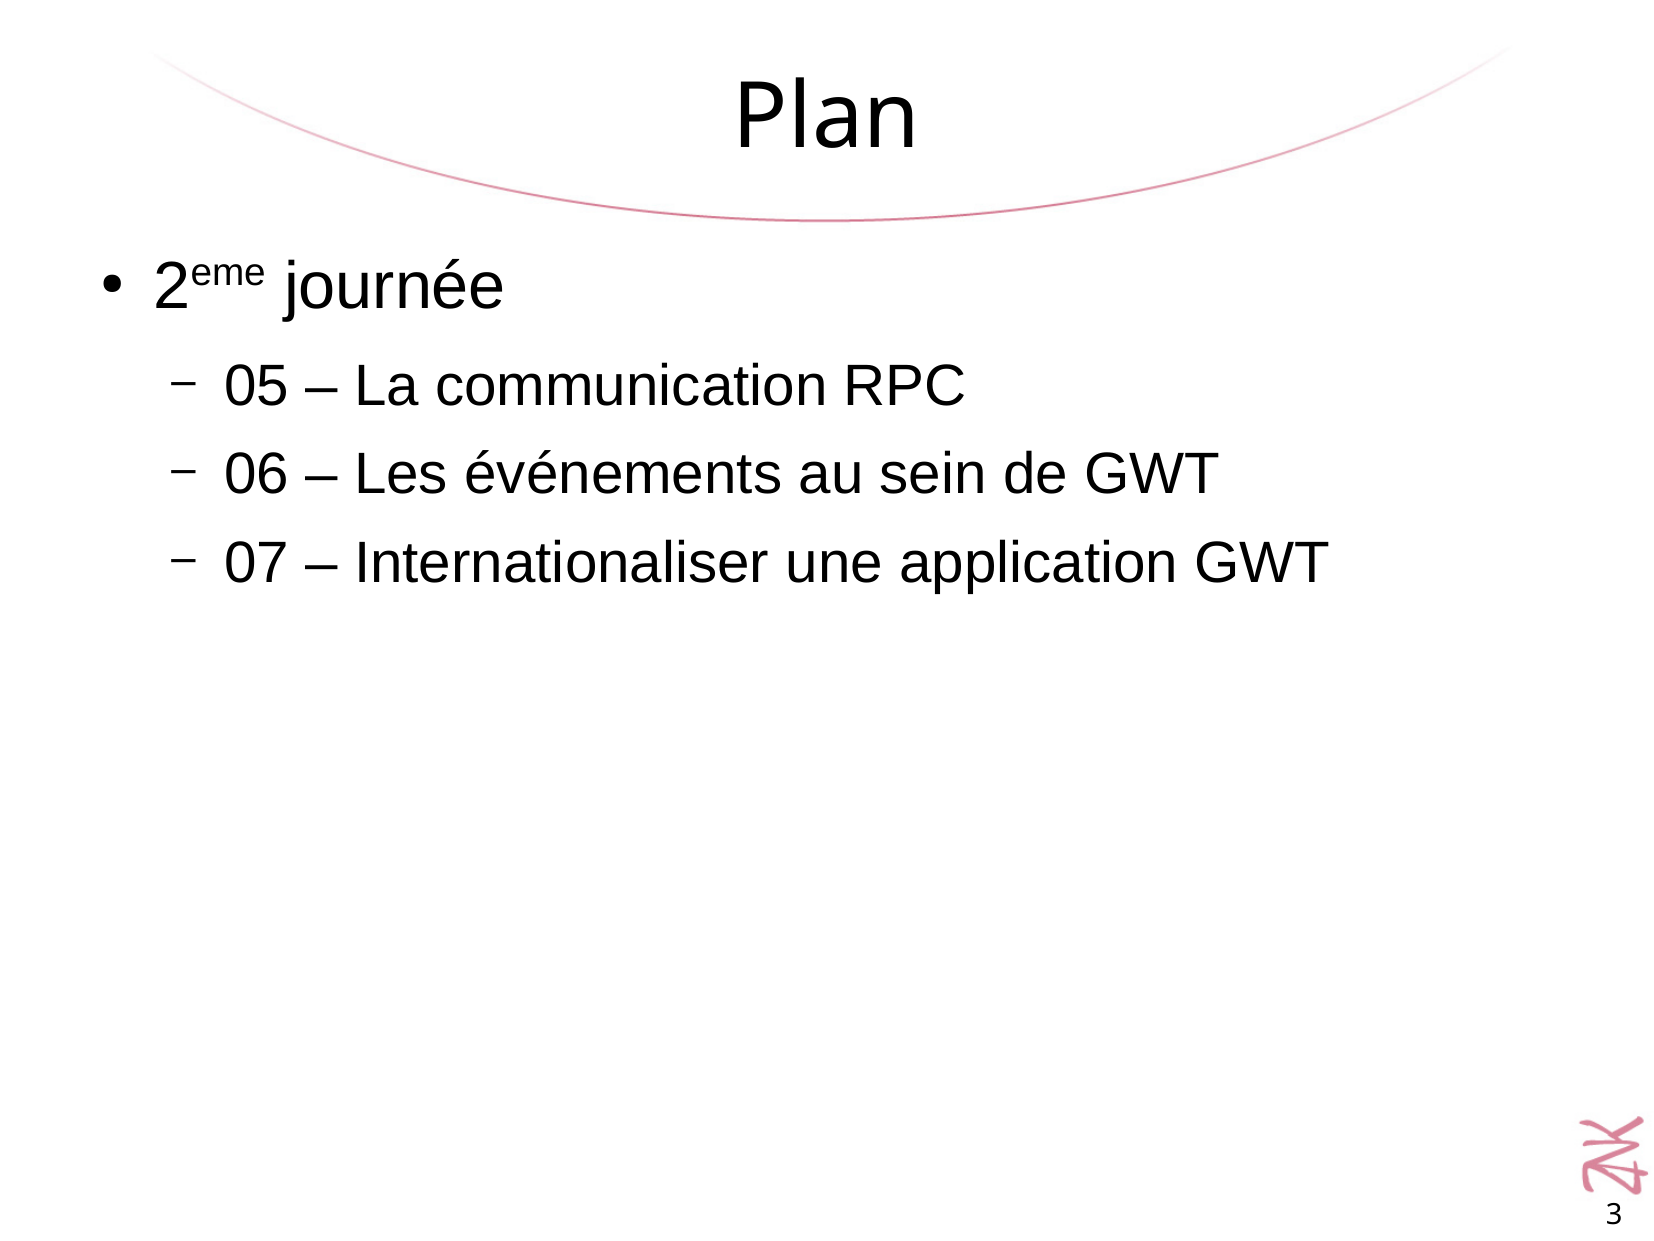

# Plan
2eme journée
05 – La communication RPC
06 – Les événements au sein de GWT
07 – Internationaliser une application GWT
3